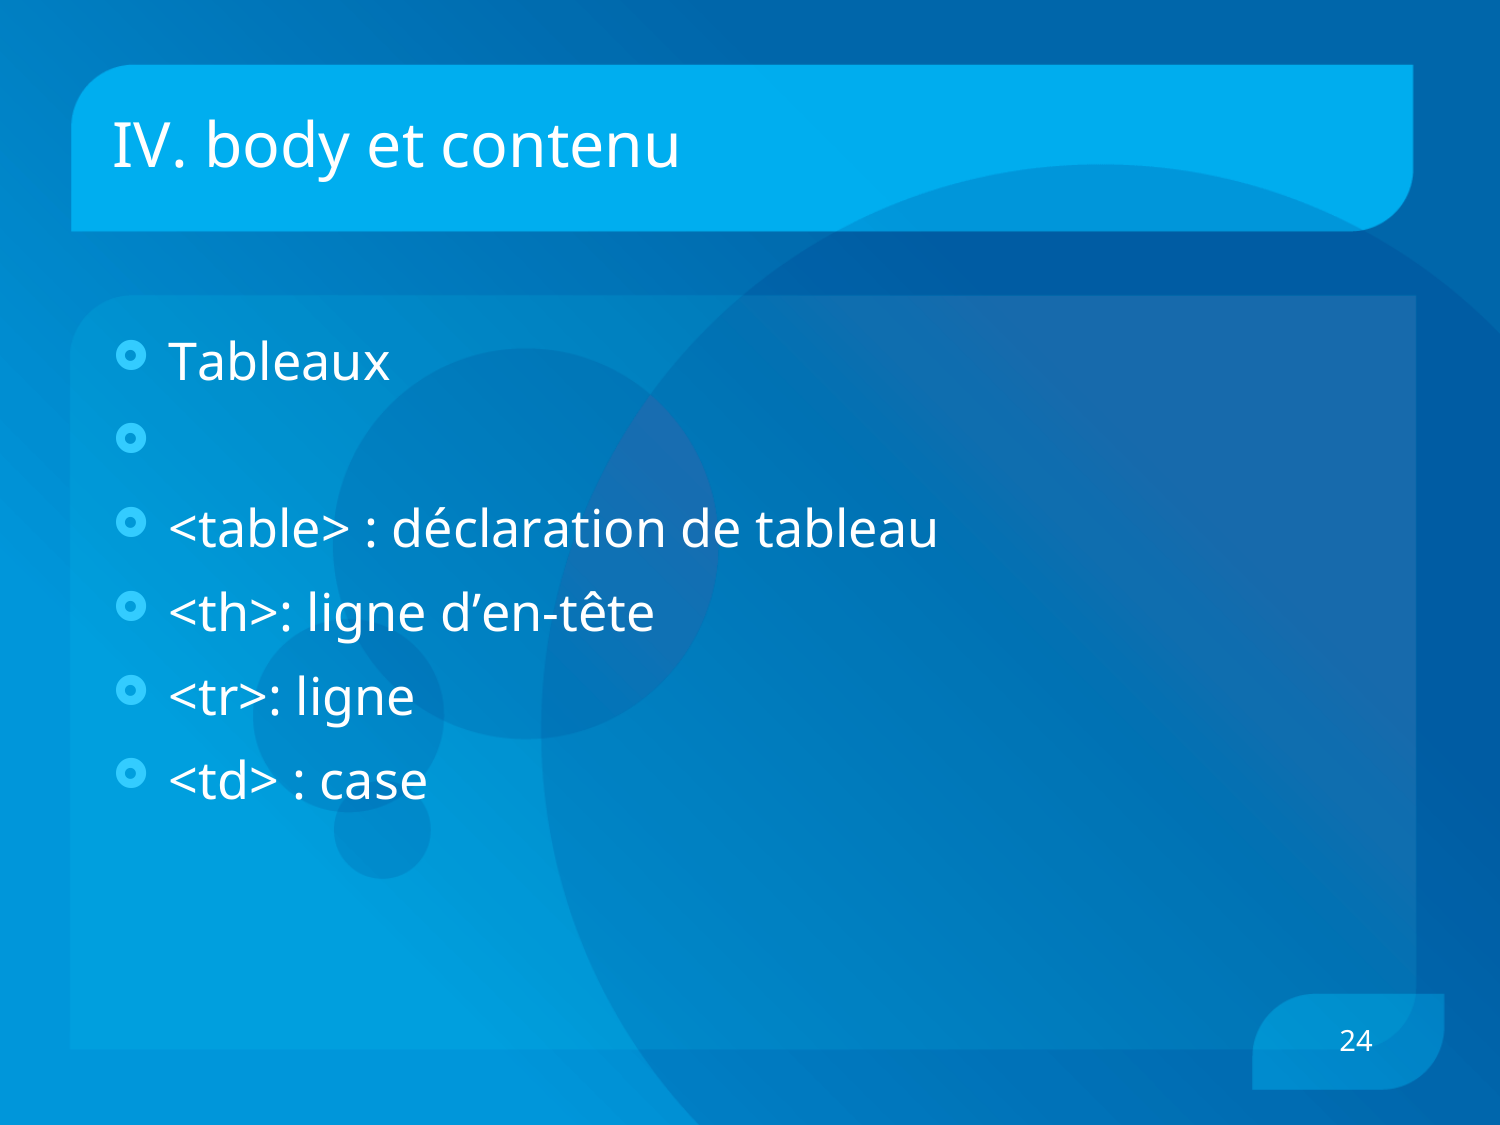

# IV. body et contenu
Tableaux
<table> : déclaration de tableau
<th>: ligne d’en-tête
<tr>: ligne
<td> : case
24